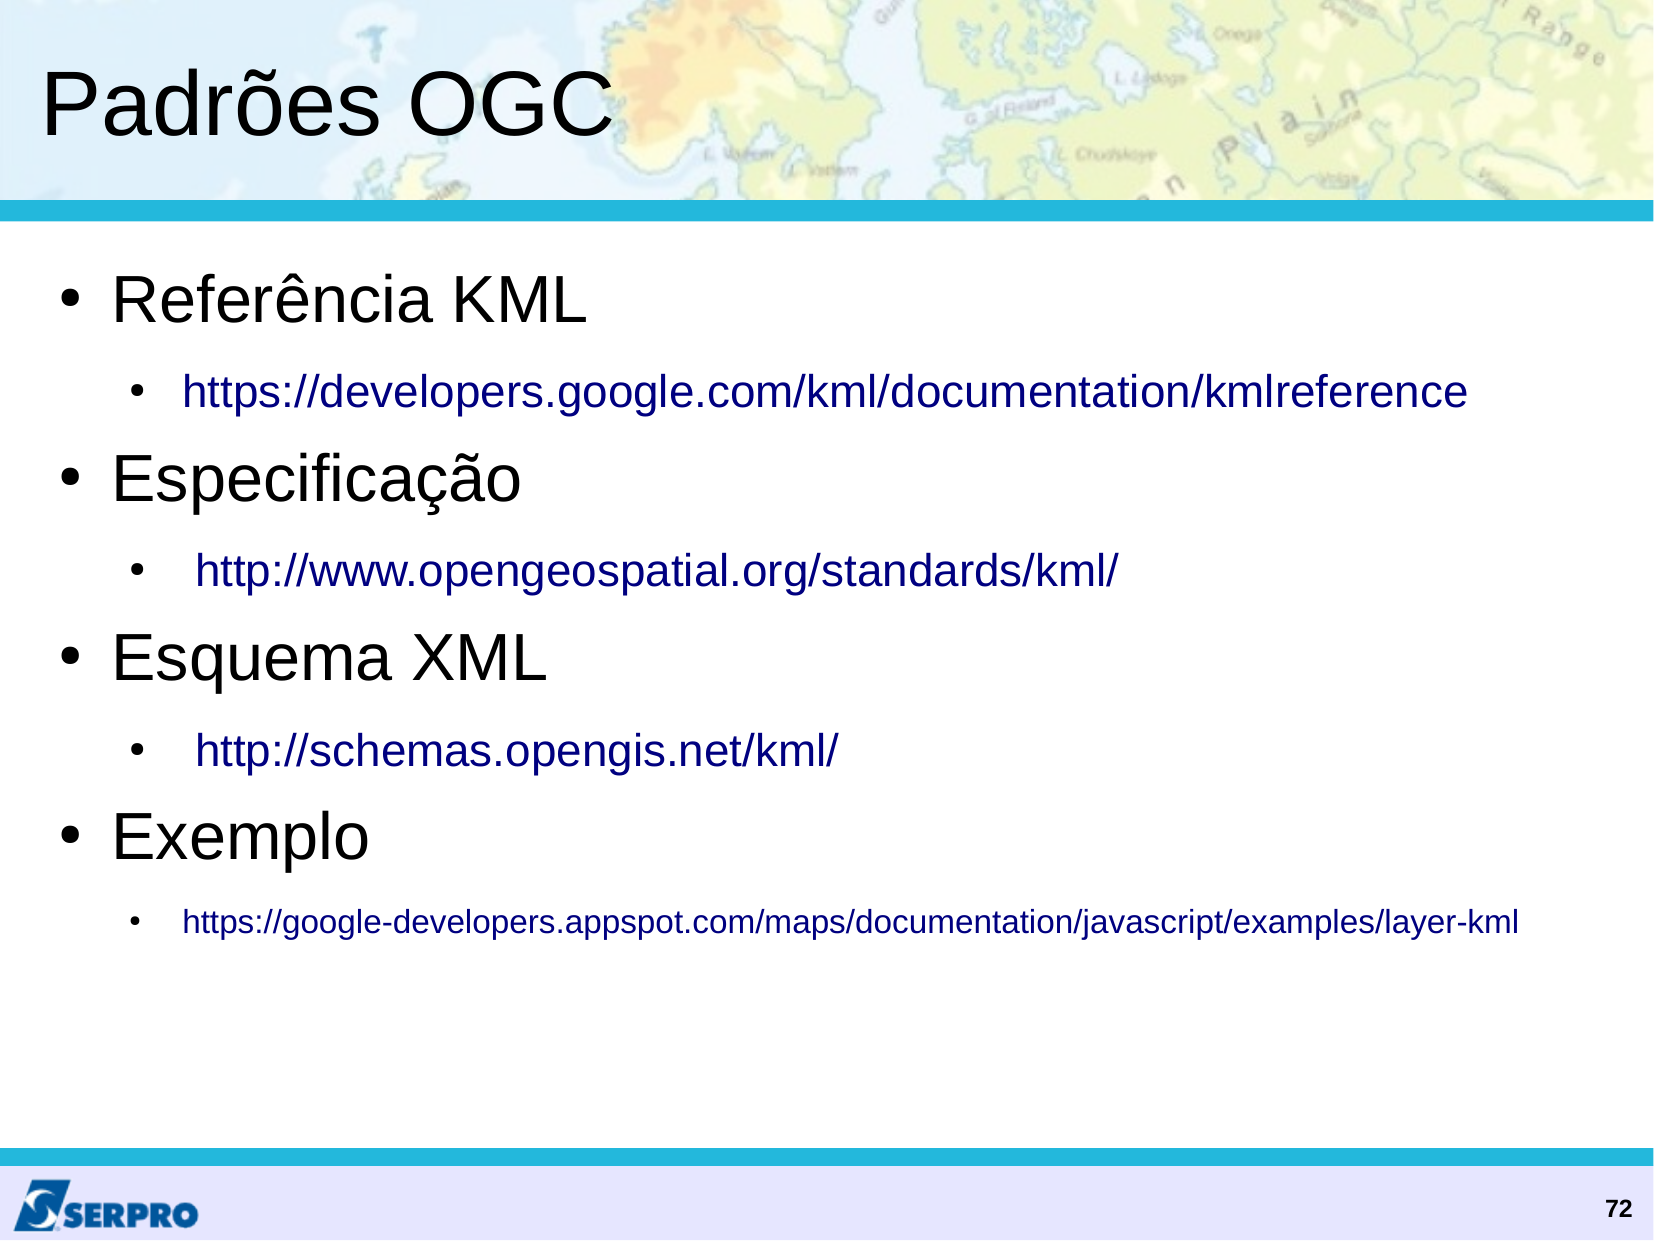

# Padrões OGC
Referência KML
https://developers.google.com/kml/documentation/kmlreference
Especificação
 http://www.opengeospatial.org/standards/kml/
Esquema XML
 http://schemas.opengis.net/kml/
Exemplo
https://google-developers.appspot.com/maps/documentation/javascript/examples/layer-kml
72